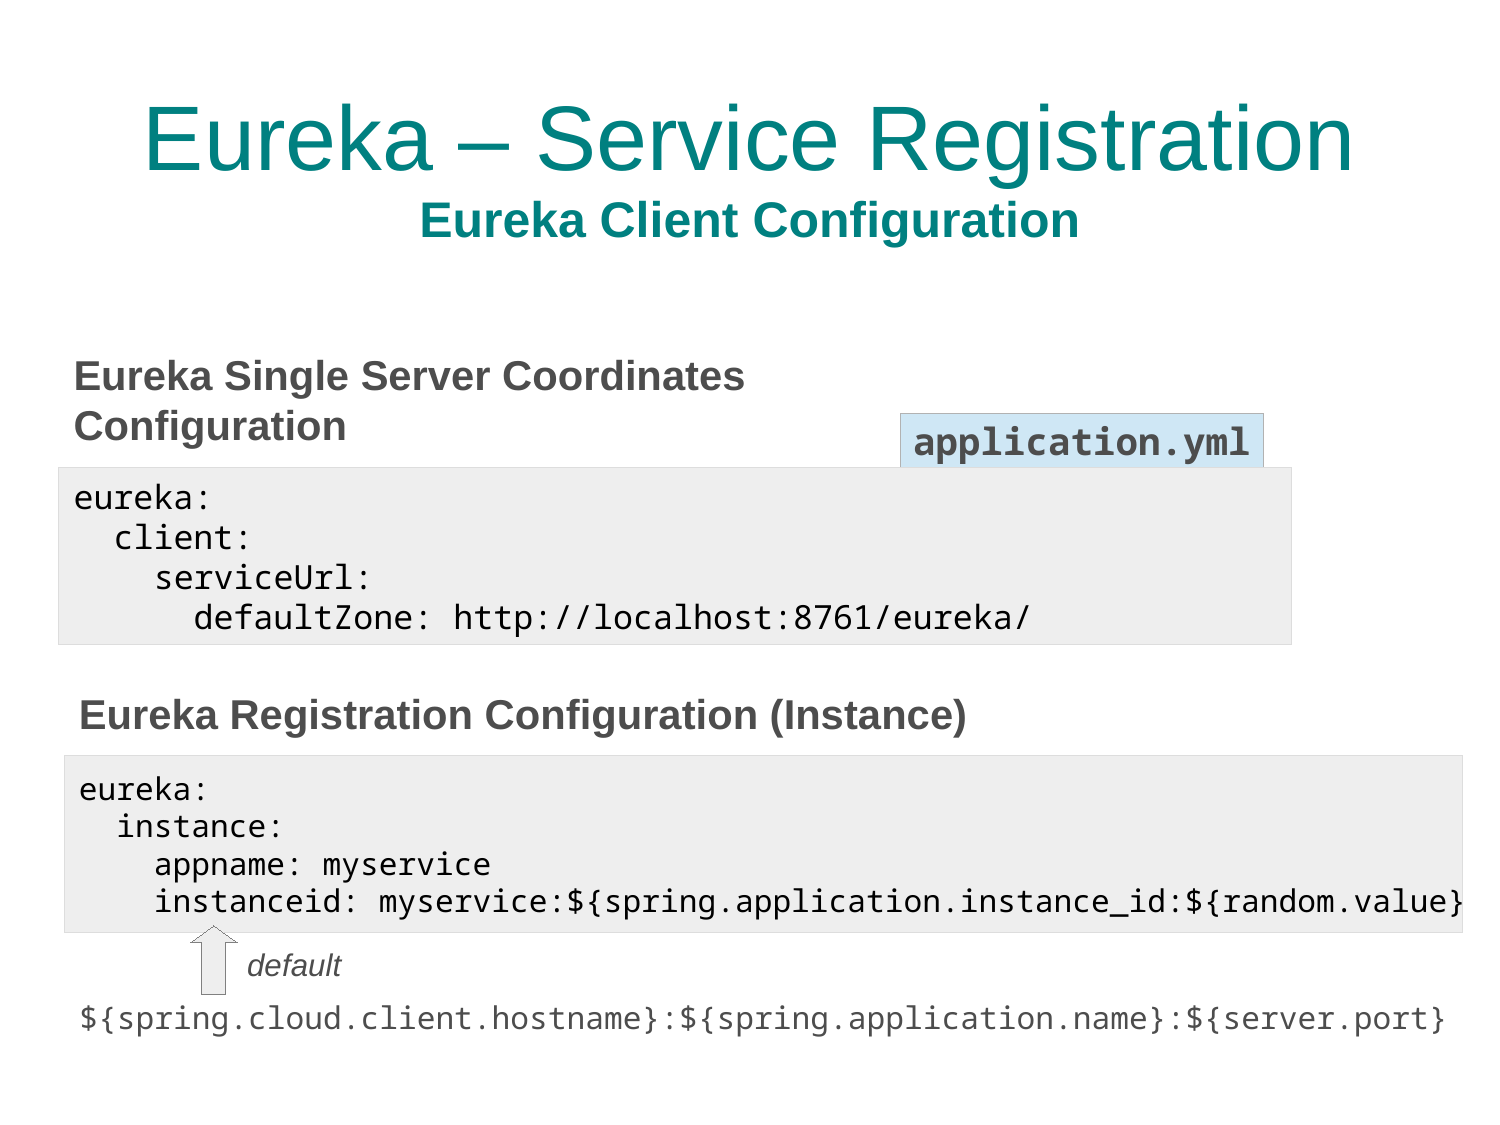

# Eureka – Service Registration
Eureka Client Configuration
Eureka Single Server Coordinates
Configuration
application.yml
eureka:
 client:
 serviceUrl:
 defaultZone: http://localhost:8761/eureka/
Eureka Registration Configuration (Instance)
eureka:
 instance:
 appname: myservice
 instanceid: myservice:${spring.application.instance_id:${random.value}
default
${spring.cloud.client.hostname}:${spring.application.name}:${server.port}